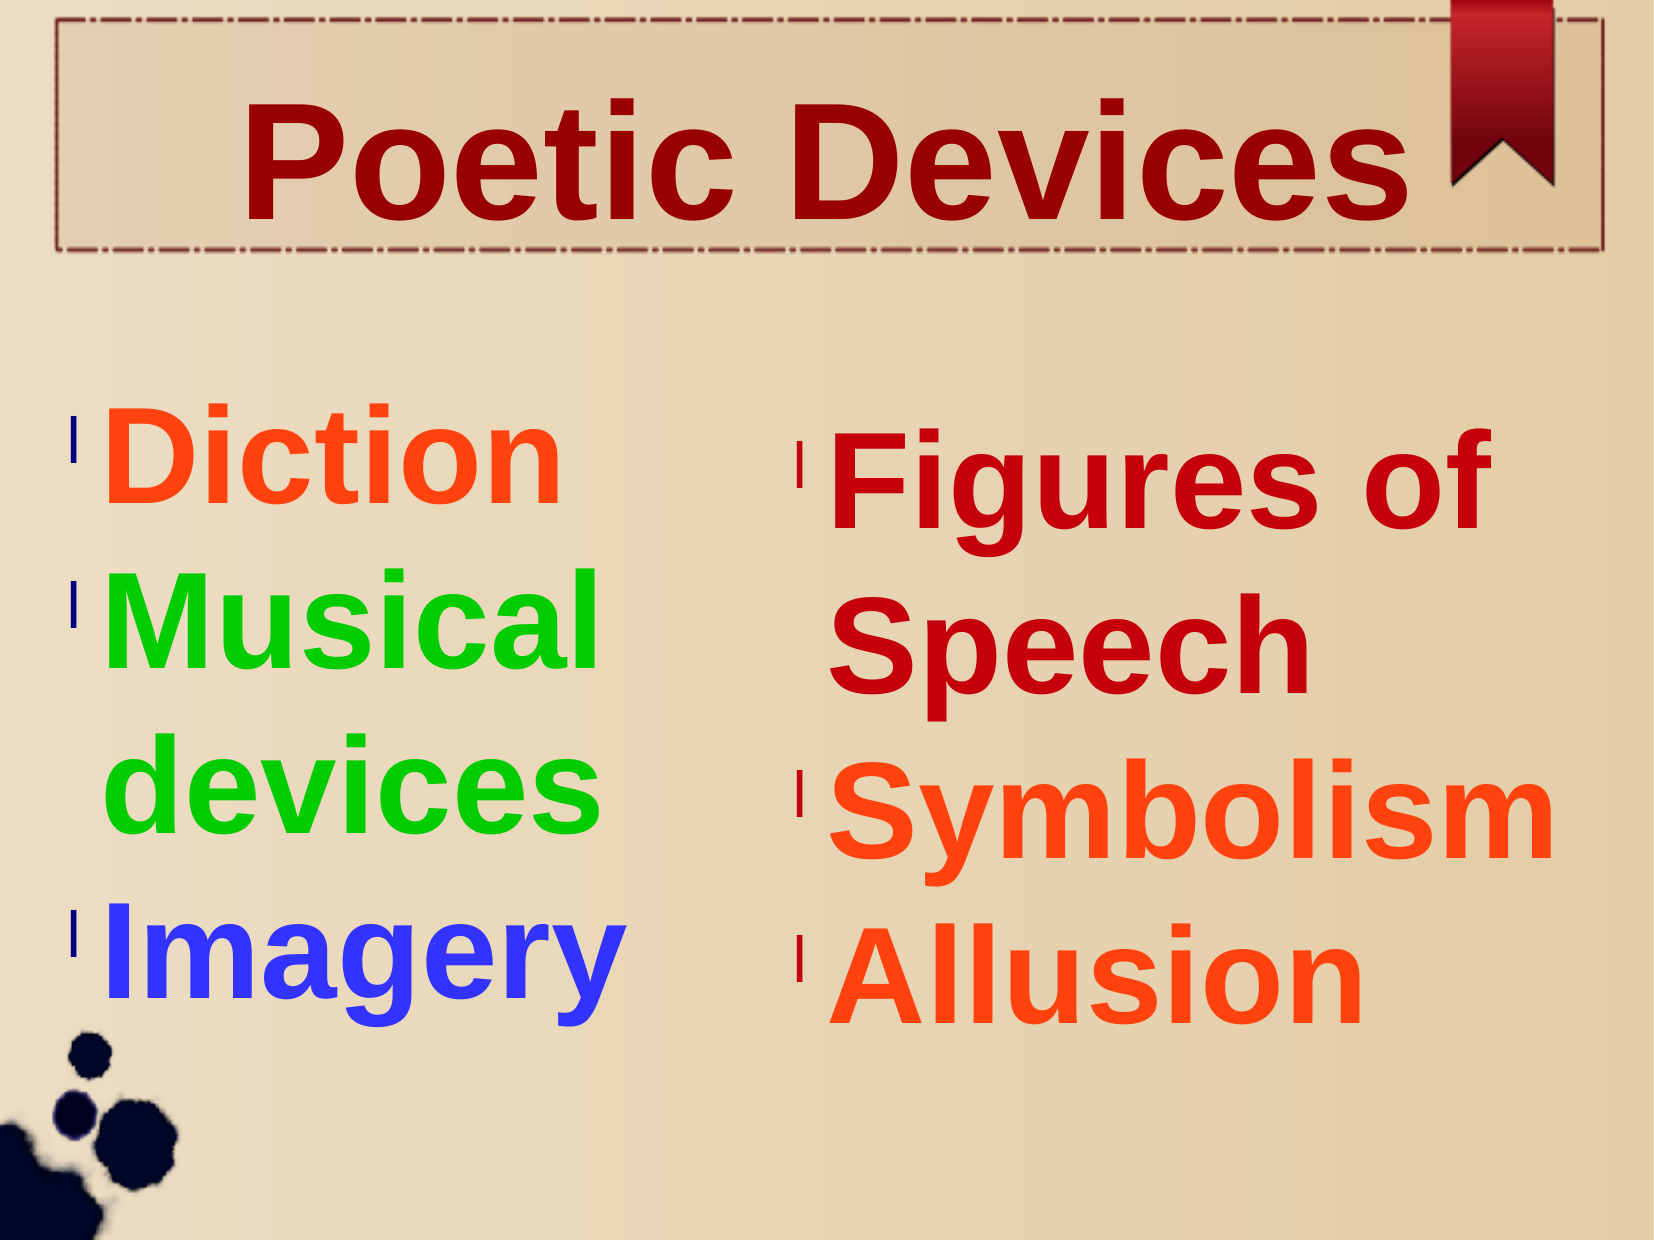

Poetic Devices
Diction
Musical devices
Imagery
Figures of Speech
Symbolism
Allusion